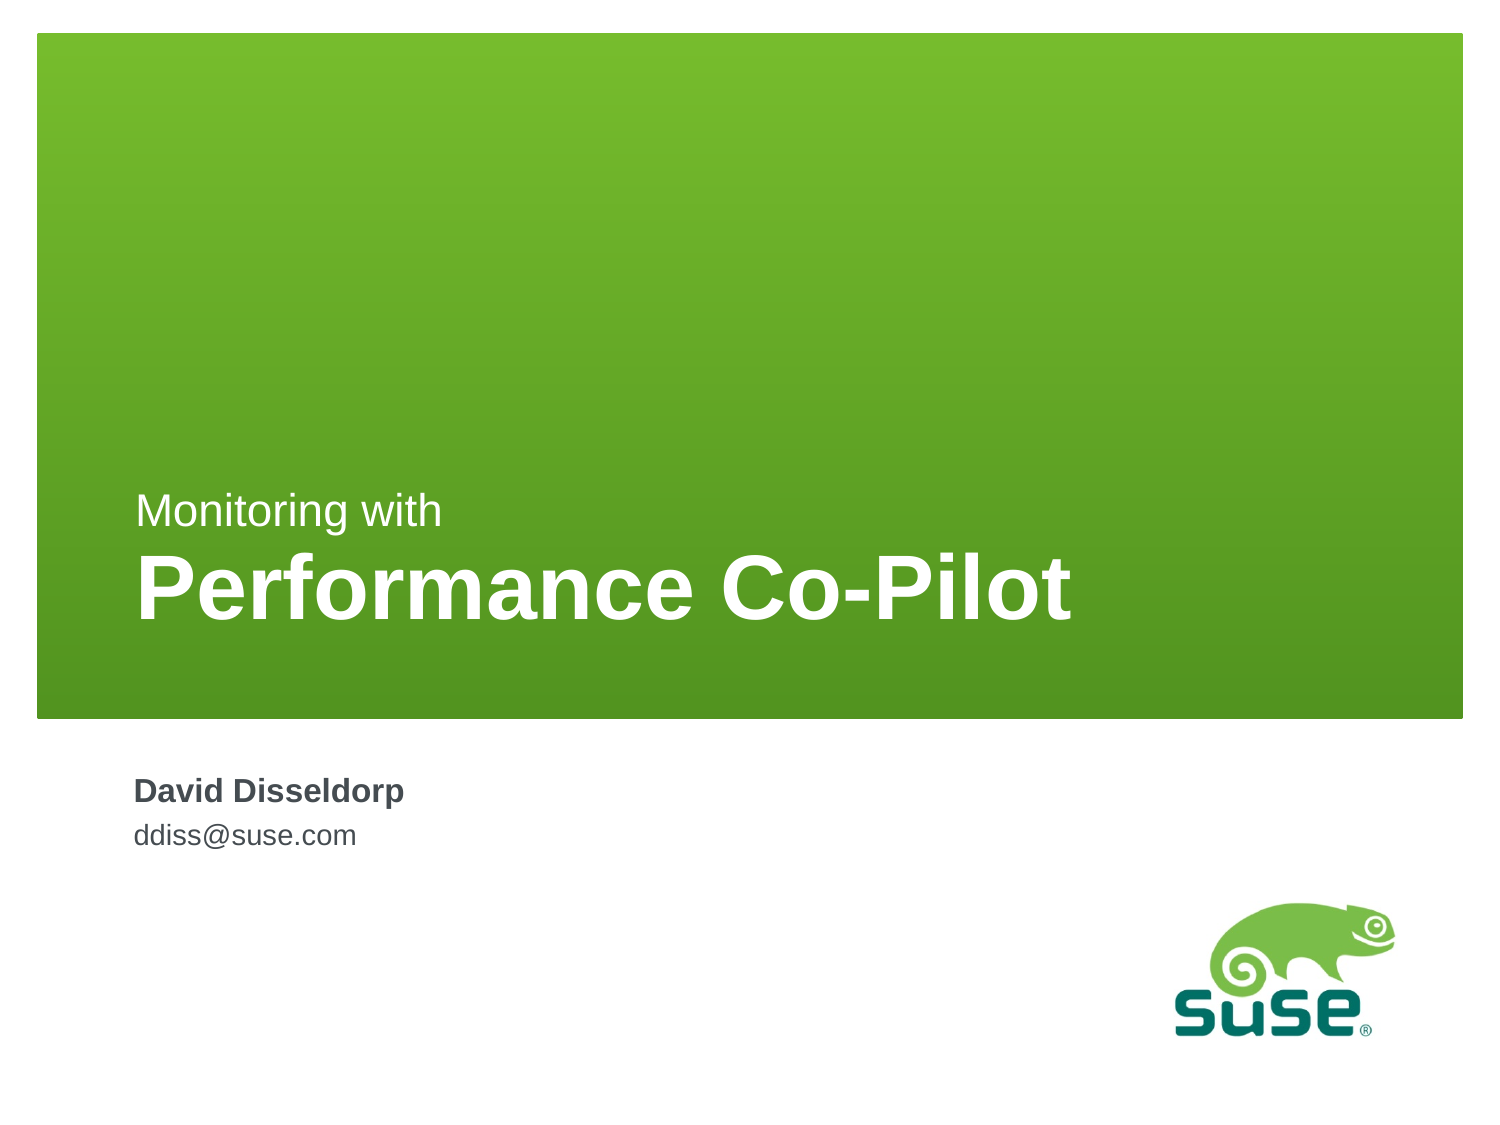

# Monitoring with Performance Co-Pilot
David Disseldorp
ddiss@suse.com